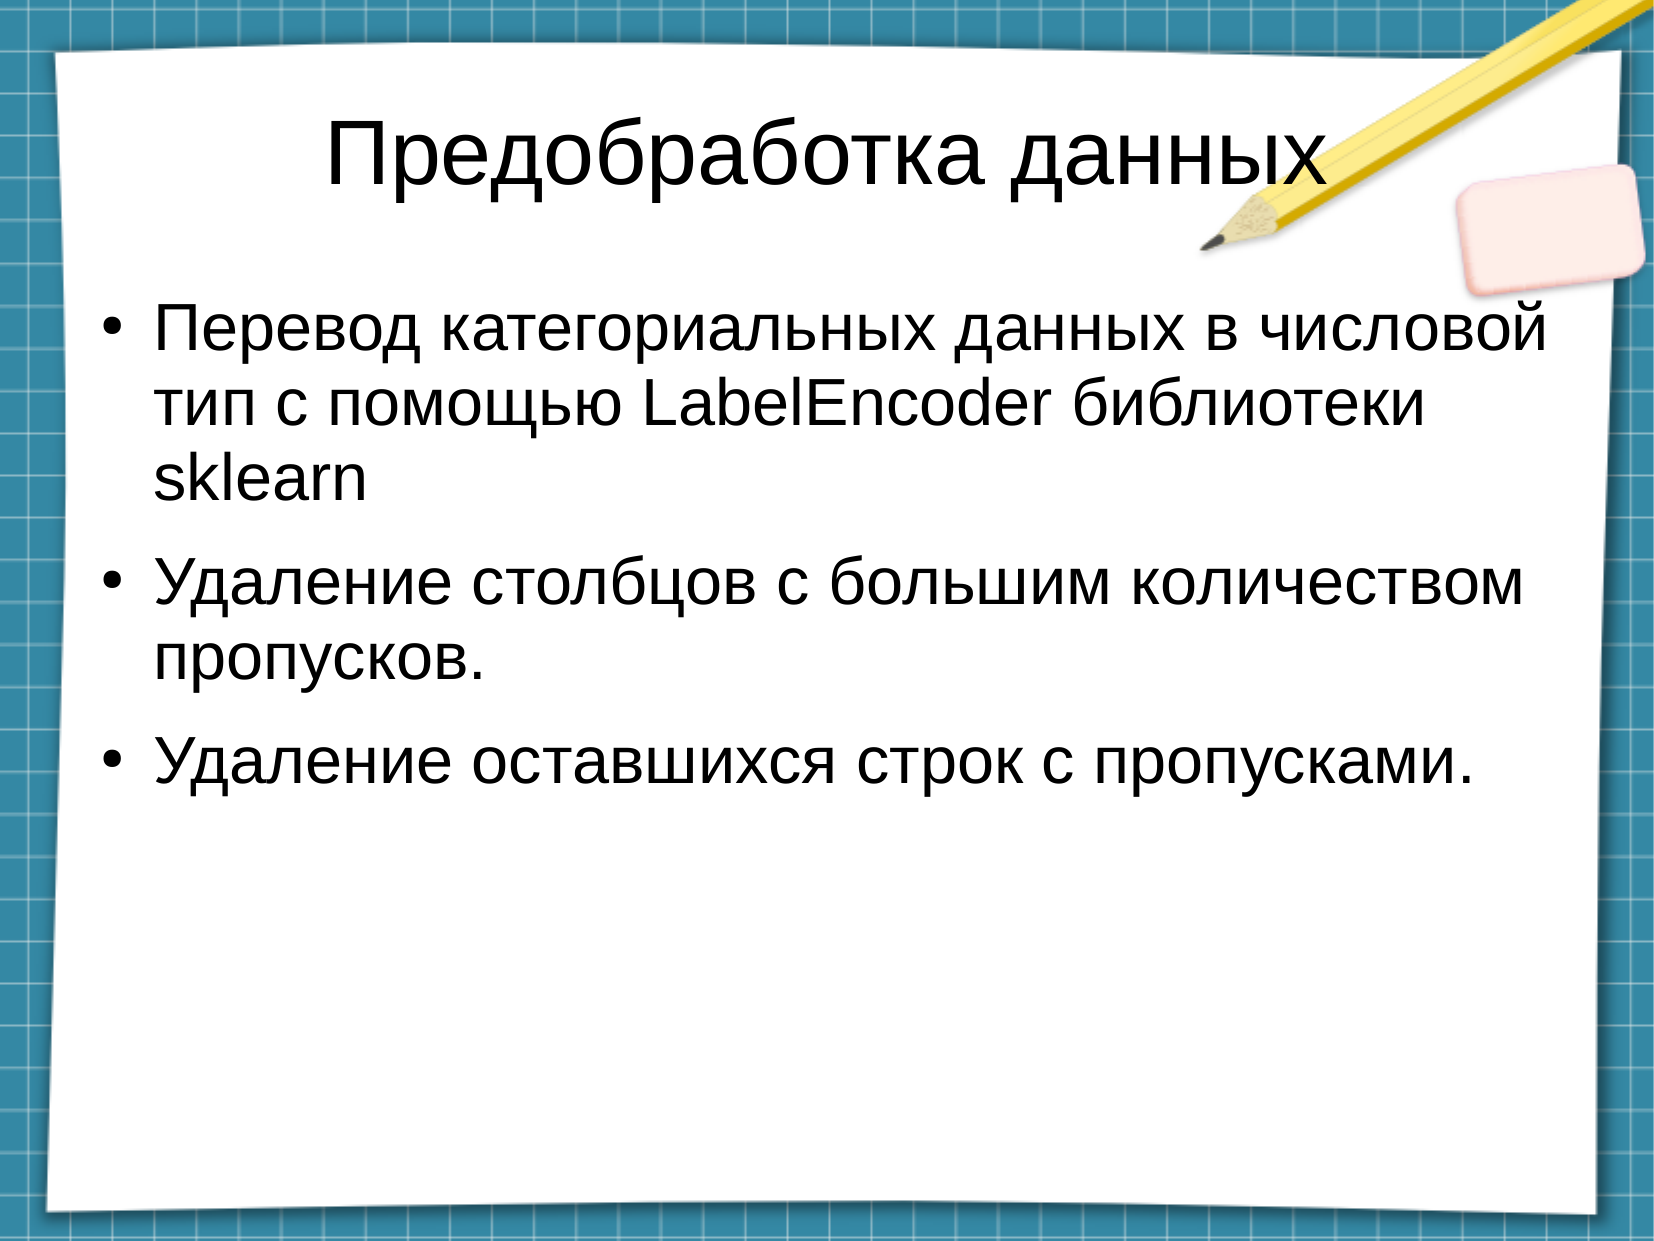

# Предобработка данных
Перевод категориальных данных в числовой тип с помощью LabelEncoder библиотеки sklearn
Удаление столбцов с большим количеством пропусков.
Удаление оставшихся строк с пропусками.